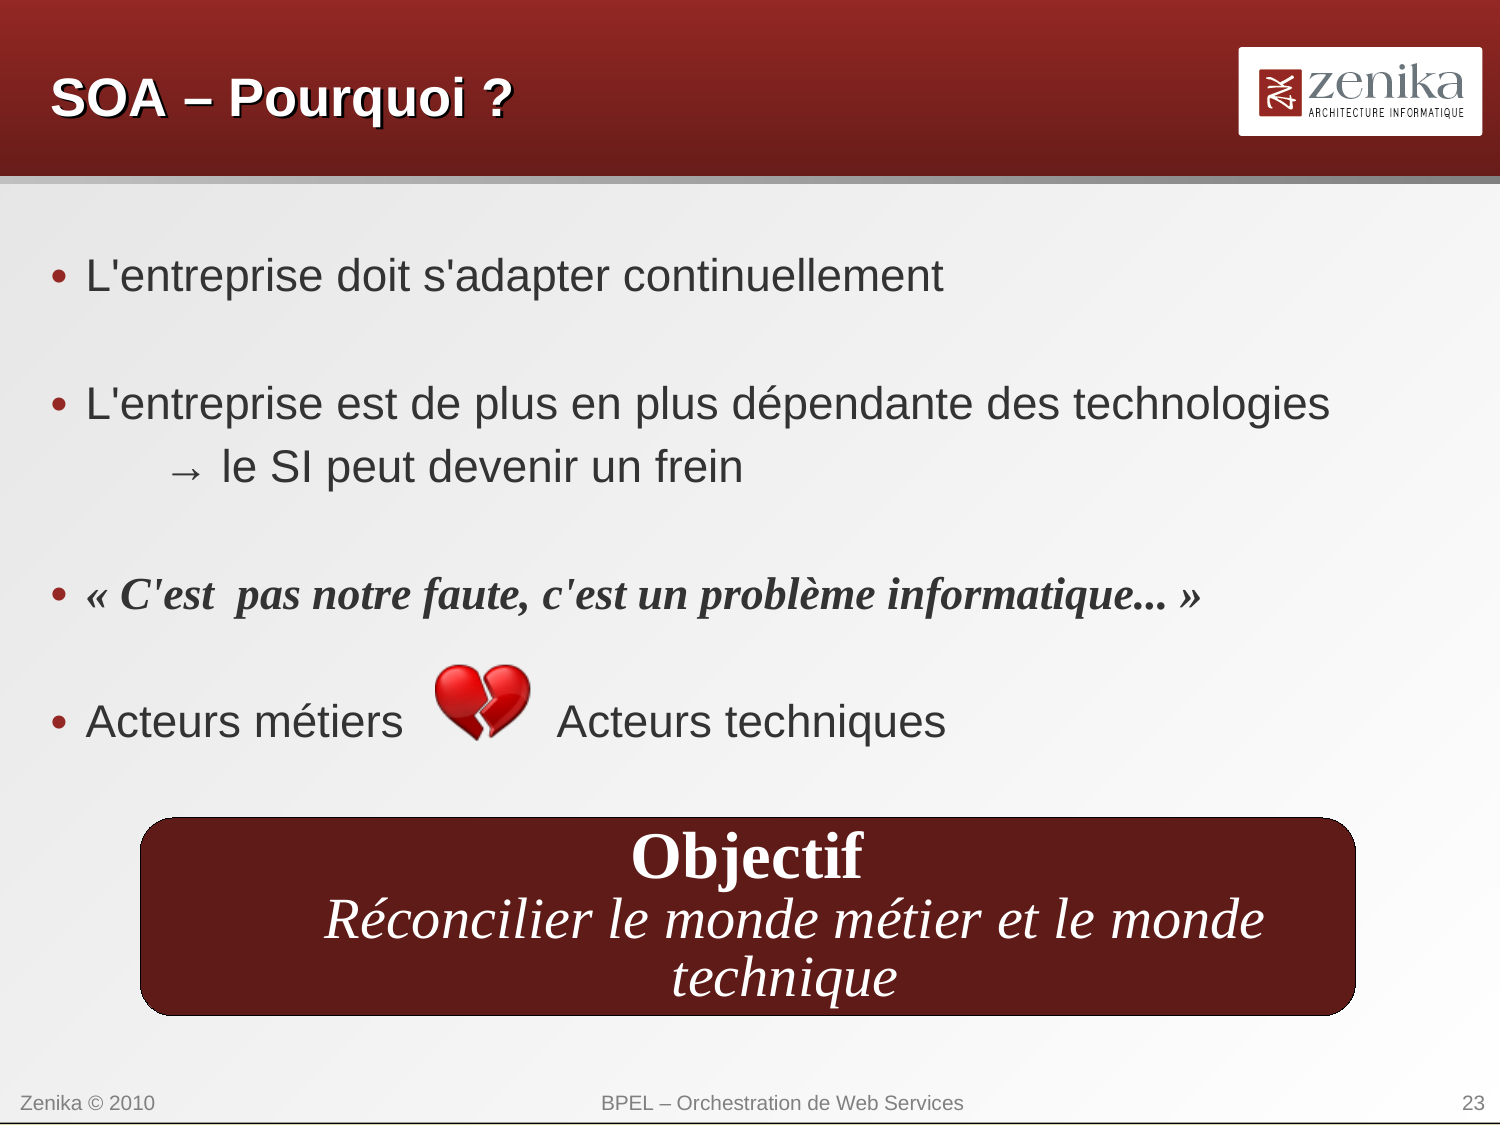

# SOA – Pourquoi ?
L'entreprise doit s'adapter continuellement
L'entreprise est de plus en plus dépendante des technologies
→ le SI peut devenir un frein
« C'est pas notre faute, c'est un problème informatique... »
Acteurs métiers Acteurs techniques
Objectif
Réconcilier le monde métier et le monde technique